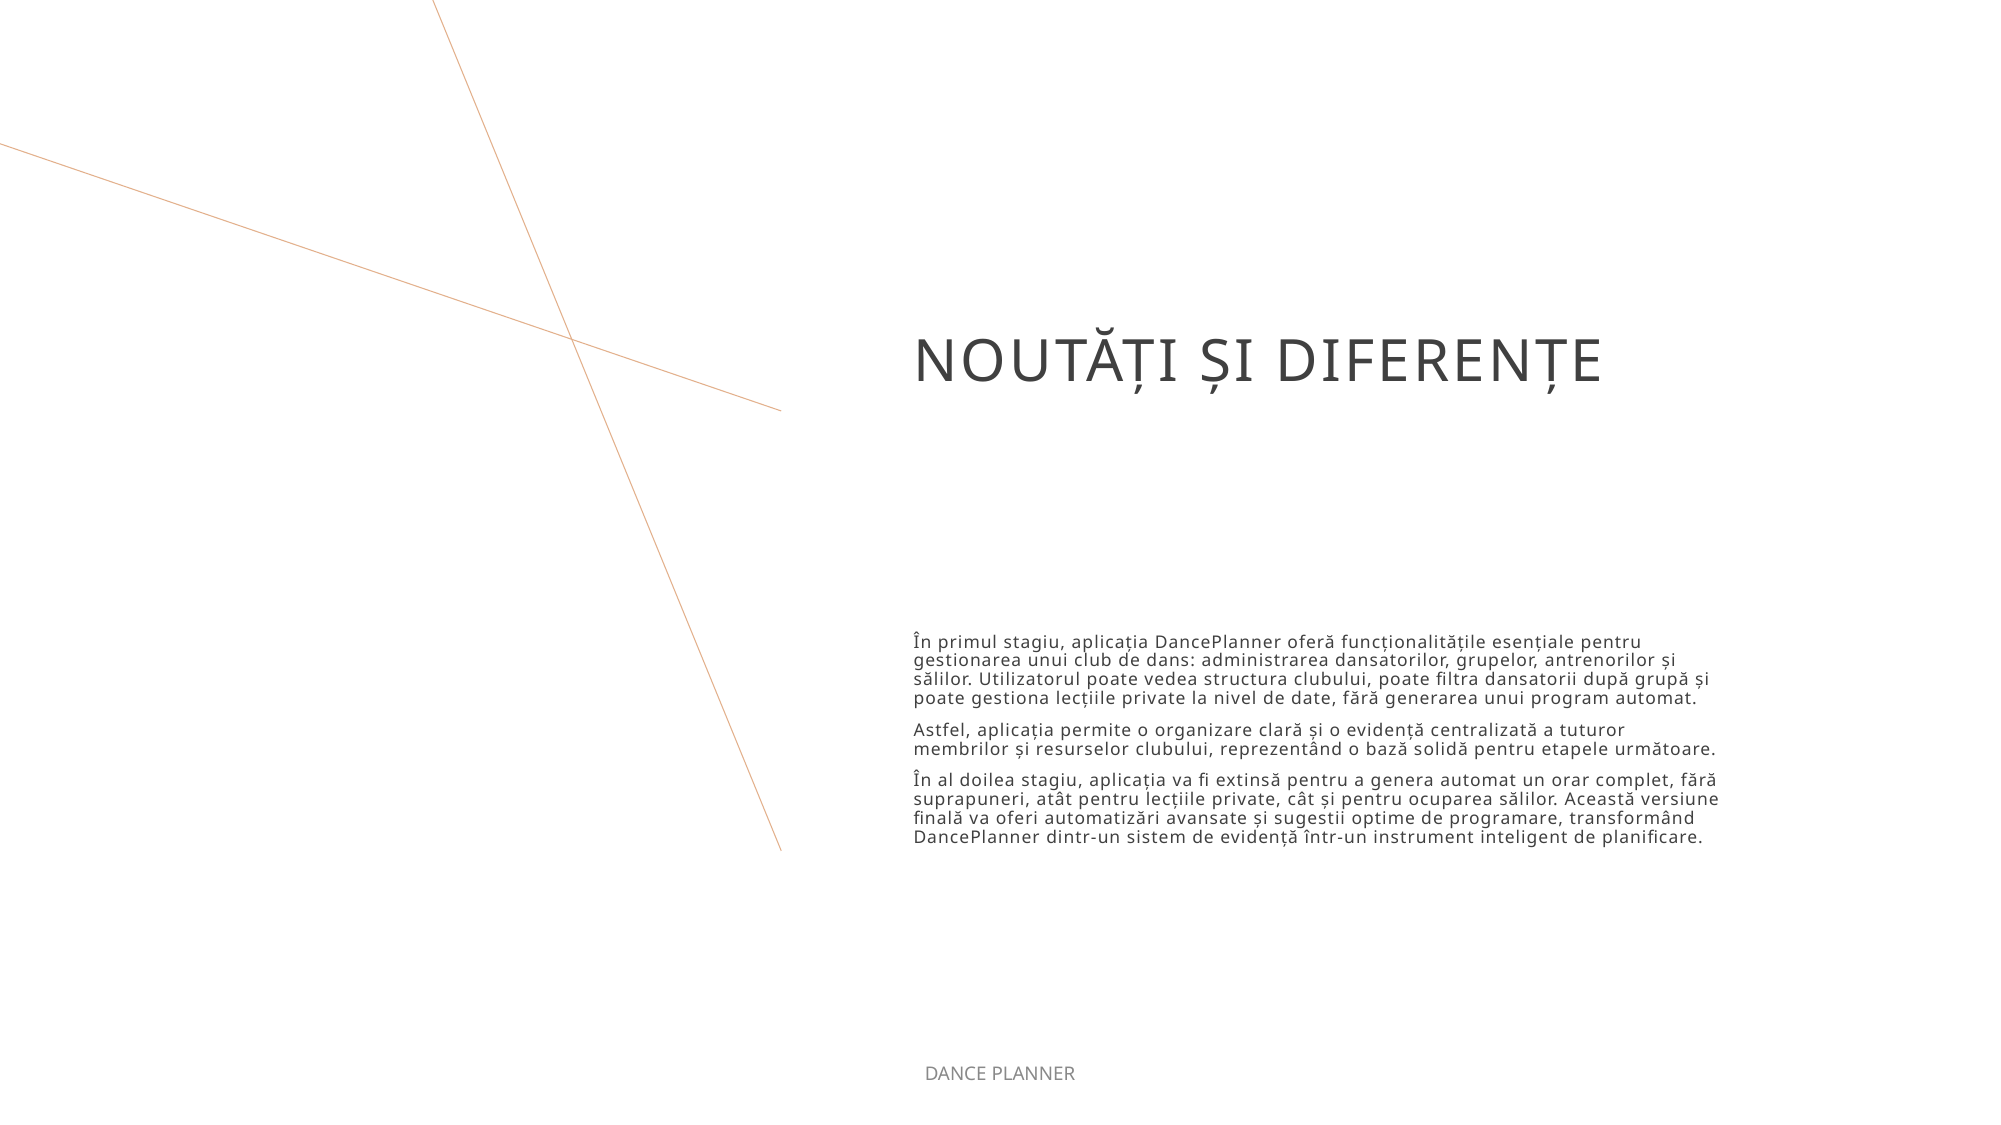

# NOUTĂȚI ȘI DIFERENȚE
În primul stagiu, aplicația DancePlanner oferă funcționalitățile esențiale pentru gestionarea unui club de dans: administrarea dansatorilor, grupelor, antrenorilor și sălilor. Utilizatorul poate vedea structura clubului, poate filtra dansatorii după grupă și poate gestiona lecțiile private la nivel de date, fără generarea unui program automat.
Astfel, aplicația permite o organizare clară și o evidență centralizată a tuturor membrilor și resurselor clubului, reprezentând o bază solidă pentru etapele următoare.
În al doilea stagiu, aplicația va fi extinsă pentru a genera automat un orar complet, fără suprapuneri, atât pentru lecțiile private, cât și pentru ocuparea sălilor. Această versiune finală va oferi automatizări avansate și sugestii optime de programare, transformând DancePlanner dintr-un sistem de evidență într-un instrument inteligent de planificare.
DANCE PLANNER